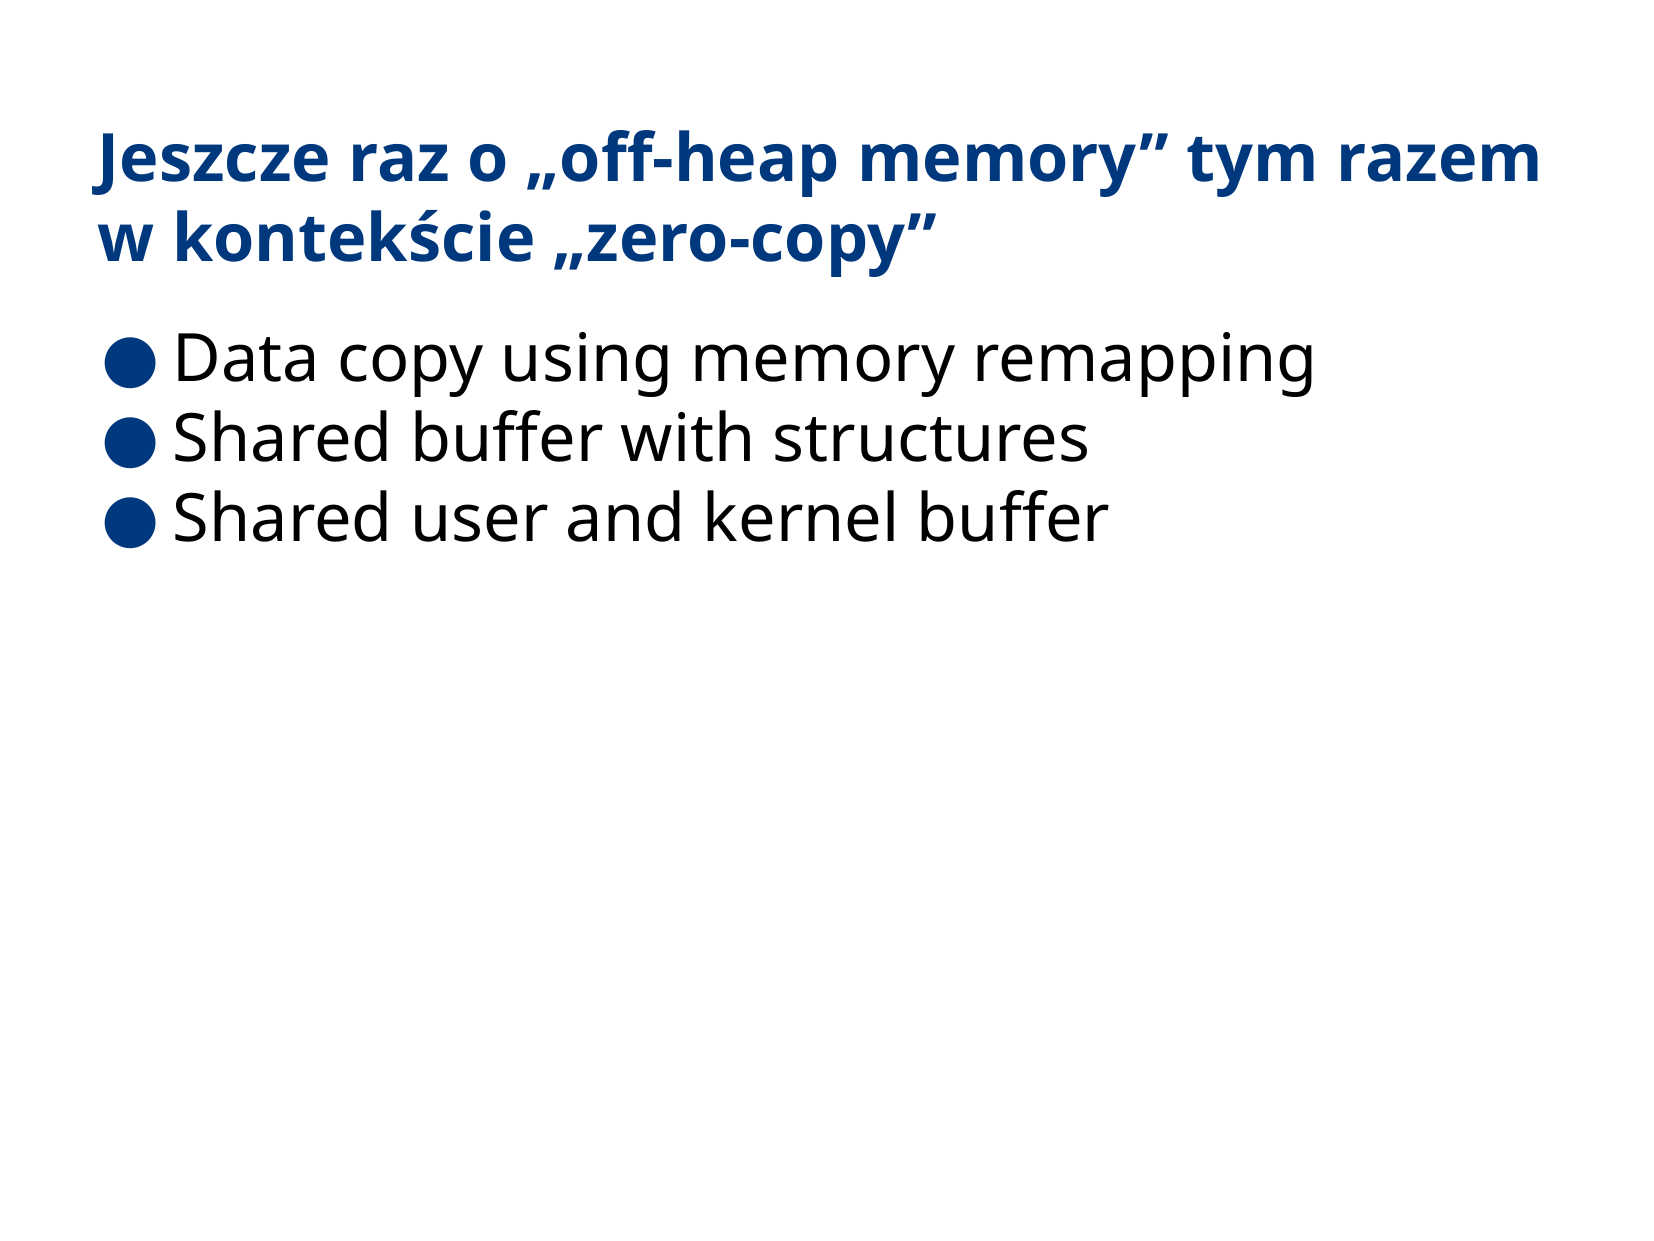

Jeszcze raz o „off-heap memory” tym razem w kontekście „zero-copy”
# Data copy using memory remapping
Shared buffer with structures
Shared user and kernel buffer